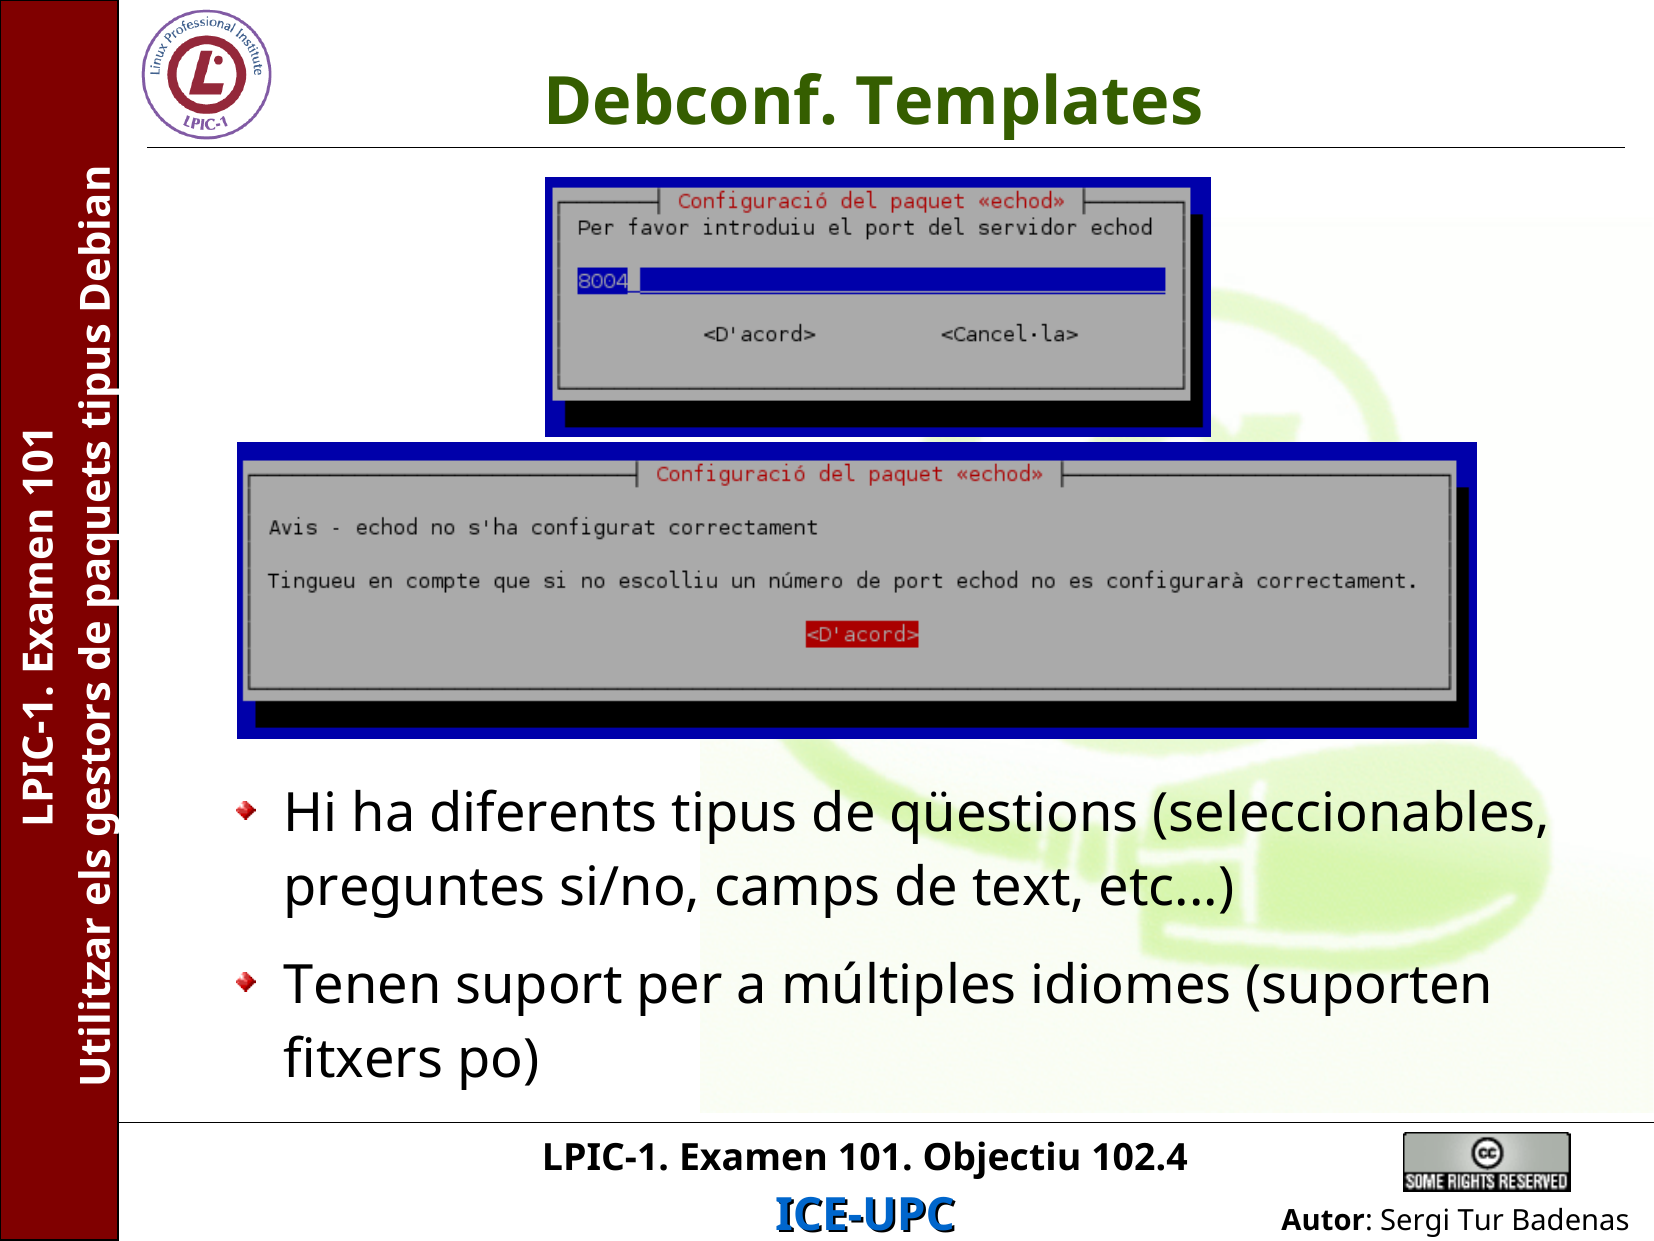

# Debconf. Templates
Hi ha diferents tipus de qüestions (seleccionables, preguntes si/no, camps de text, etc...)
Tenen suport per a múltiples idiomes (suporten fitxers po)